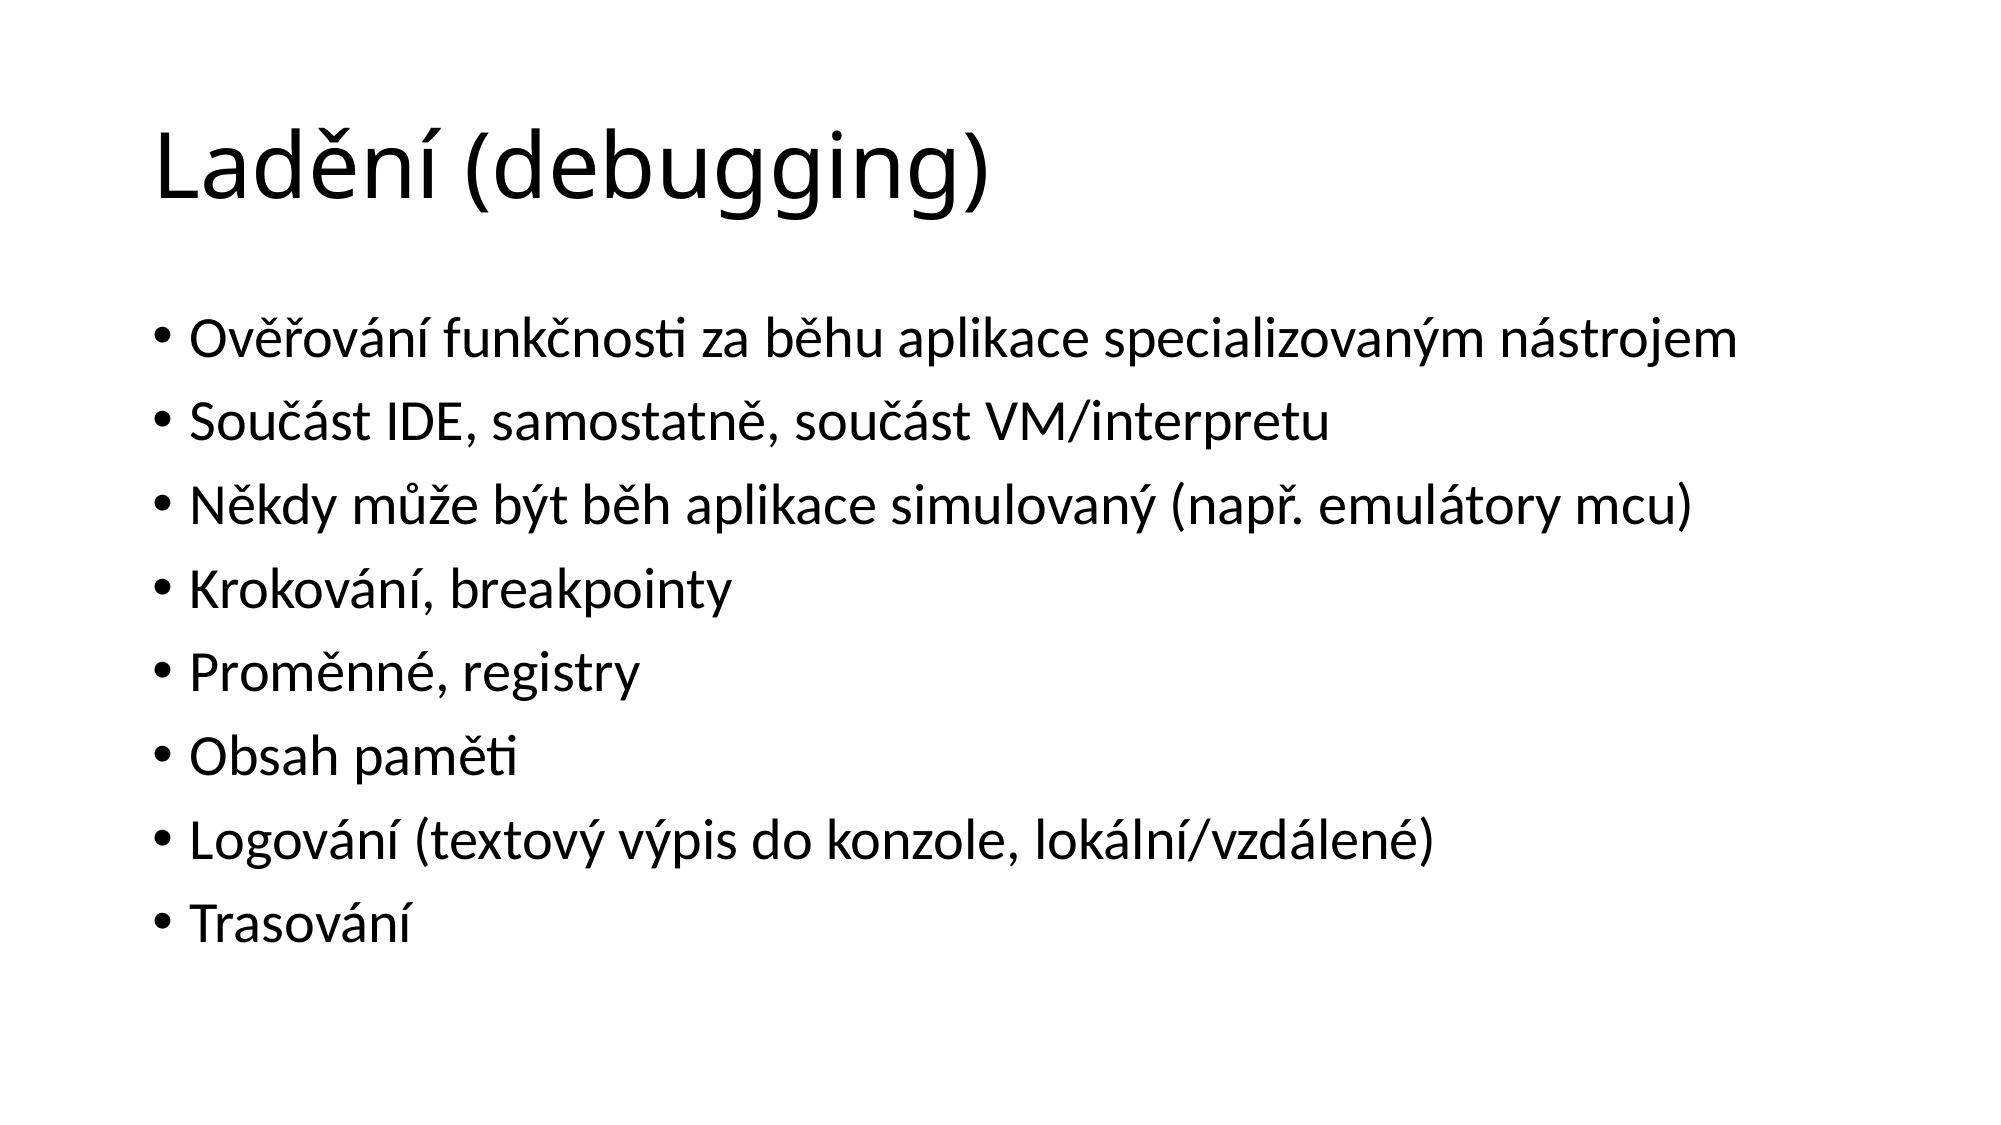

# Ladění (debugging)
Ověřování funkčnosti za běhu aplikace specializovaným nástrojem
Součást IDE, samostatně, součást VM/interpretu
Někdy může být běh aplikace simulovaný (např. emulátory mcu)
Krokování, breakpointy
Proměnné, registry
Obsah paměti
Logování (textový výpis do konzole, lokální/vzdálené)
Trasování